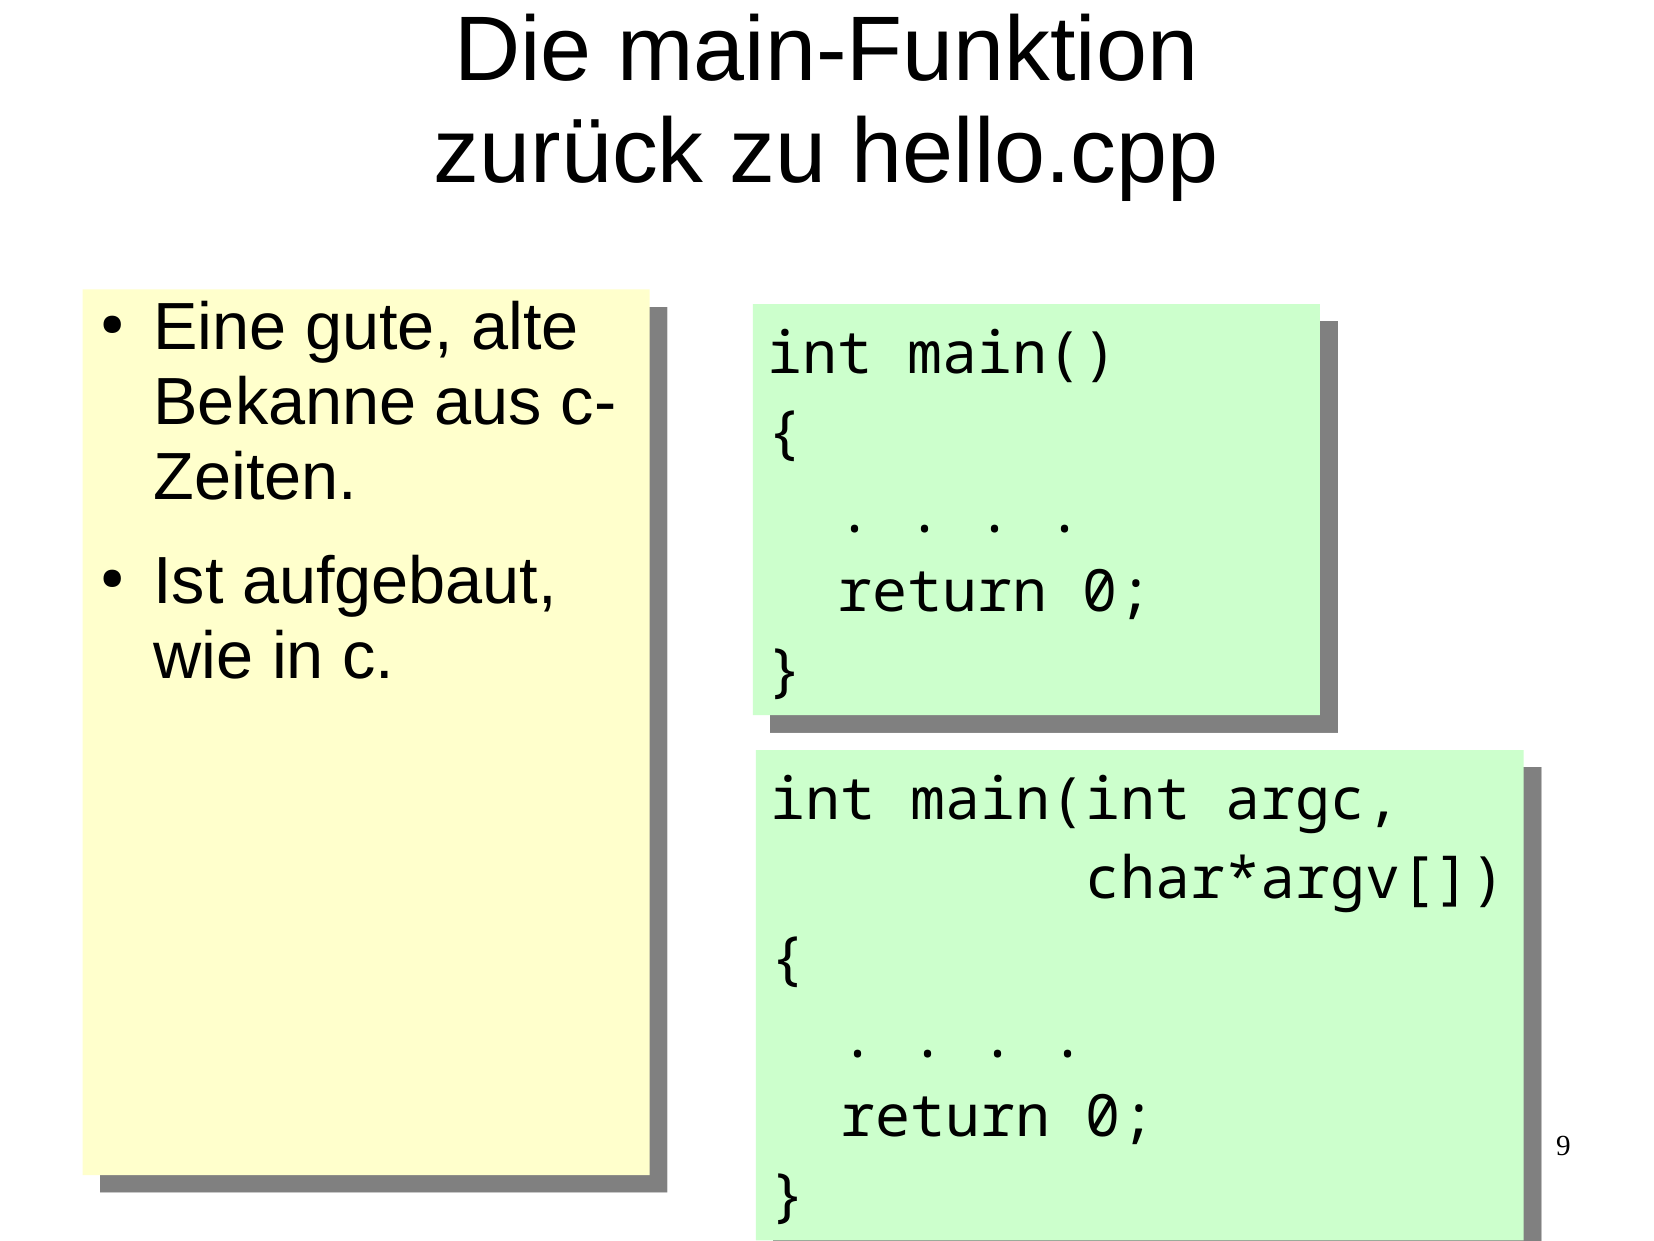

# Die main-Funktion zurück zu hello.cpp
Eine gute, alte Bekanne aus c-Zeiten.
Ist aufgebaut, wie in c.
int main()
{
 . . . .
 return 0;
}
int main(int argc,
 char*argv[])
{
 . . . .
 return 0;
}
9